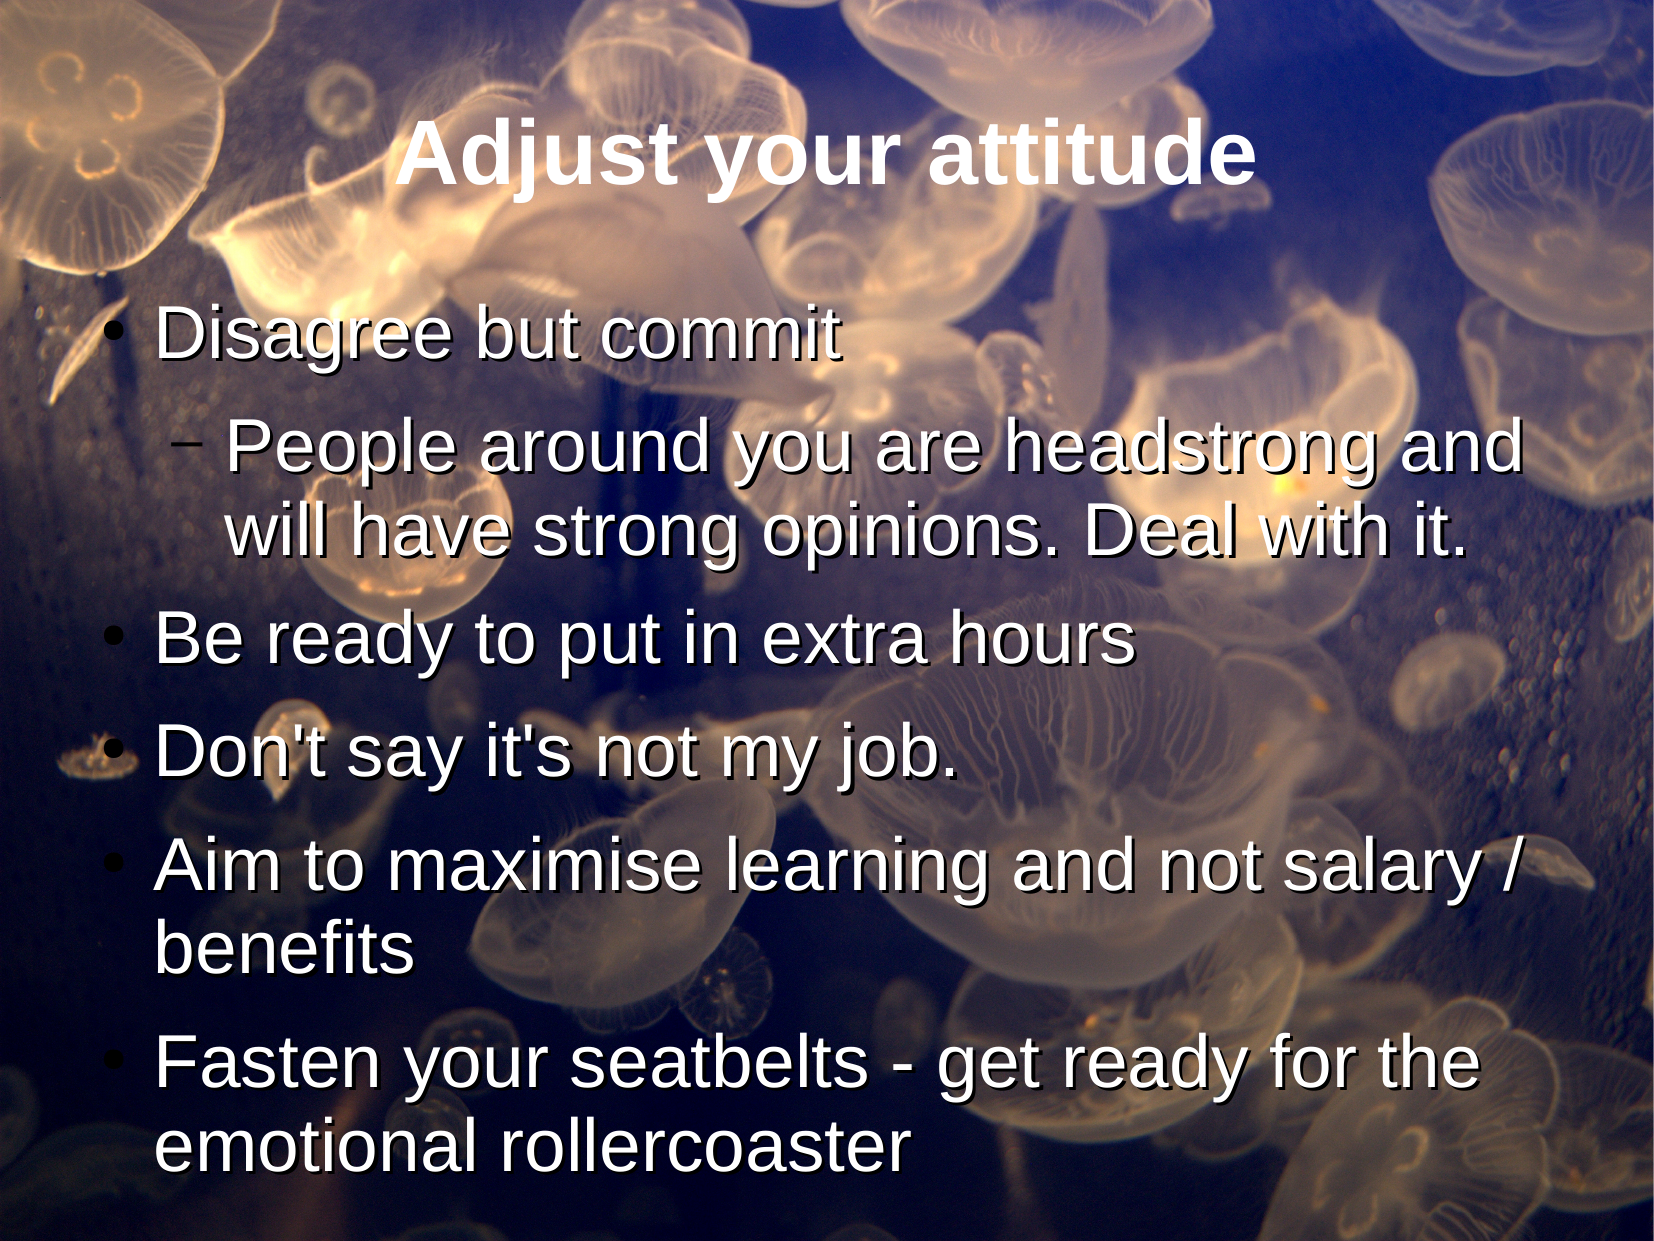

# Adjust your attitude
Disagree but commit
People around you are headstrong and will have strong opinions. Deal with it.
Be ready to put in extra hours
Don't say it's not my job.
Aim to maximise learning and not salary / benefits
Fasten your seatbelts - get ready for the emotional rollercoaster